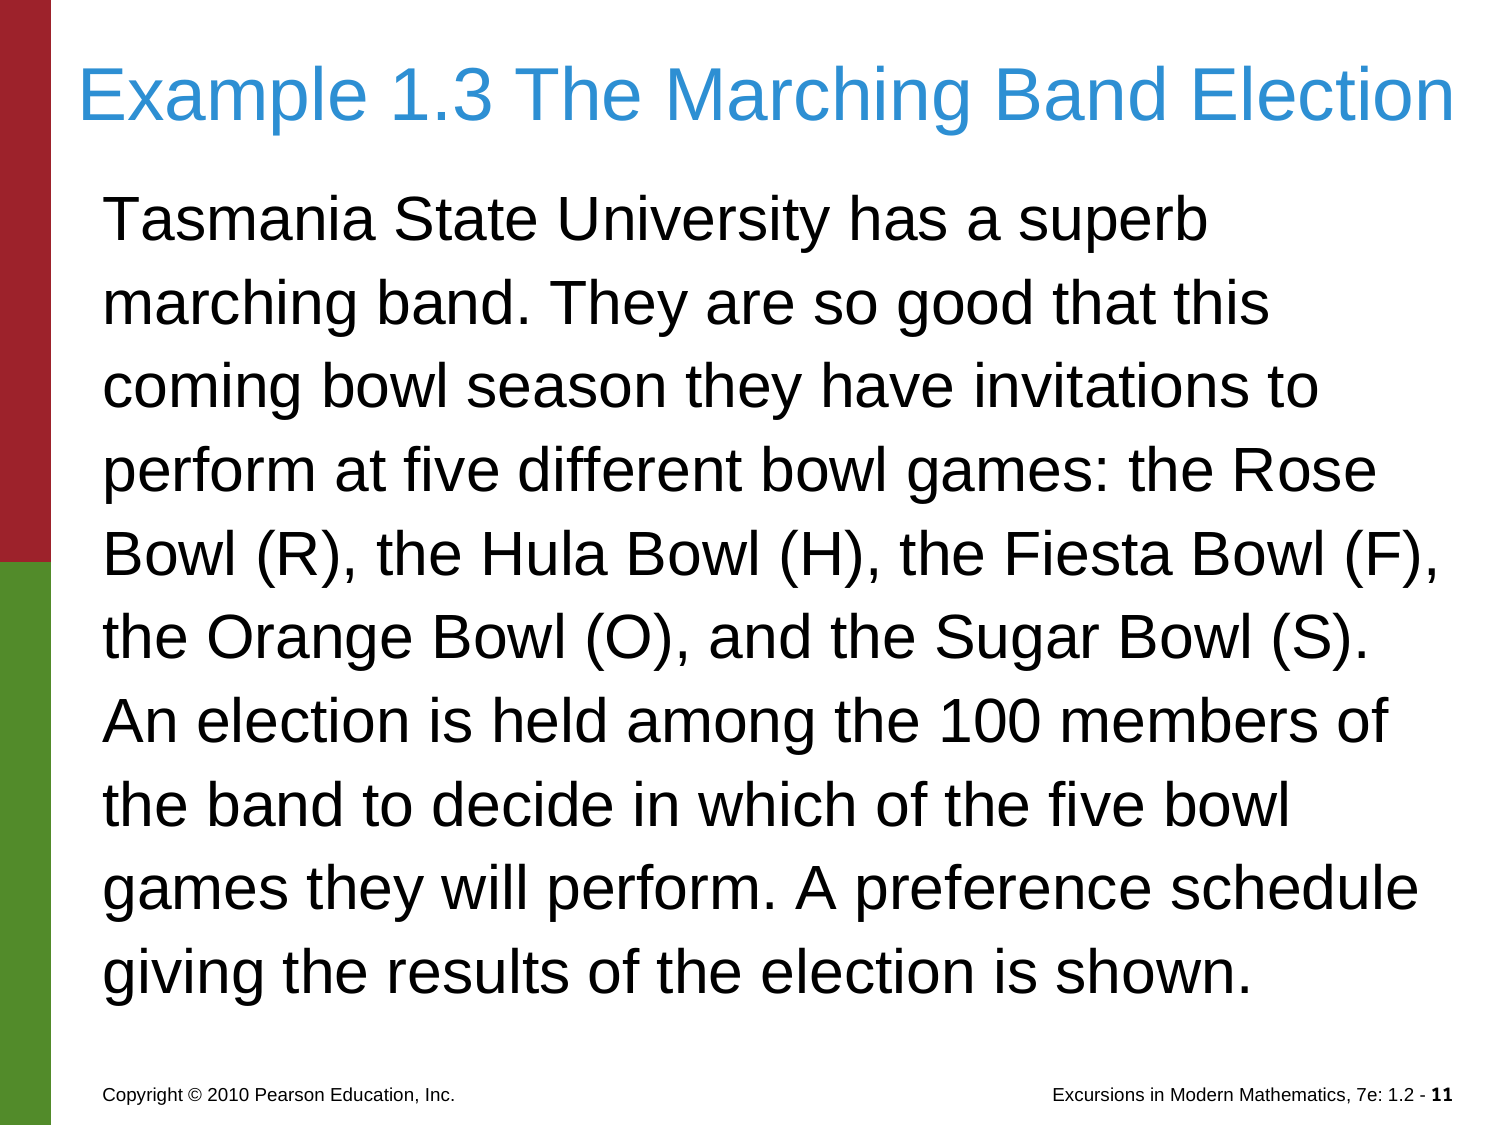

Example 1.3 The Marching Band Election
# Tasmania State University has a superb marching band. They are so good that this coming bowl season they have invitations to perform at five different bowl games: the Rose Bowl (R), the Hula Bowl (H), the Fiesta Bowl (F), the Orange Bowl (O), and the Sugar Bowl (S). An election is held among the 100 members of the band to decide in which of the five bowl games they will perform. A preference schedule giving the results of the election is shown.